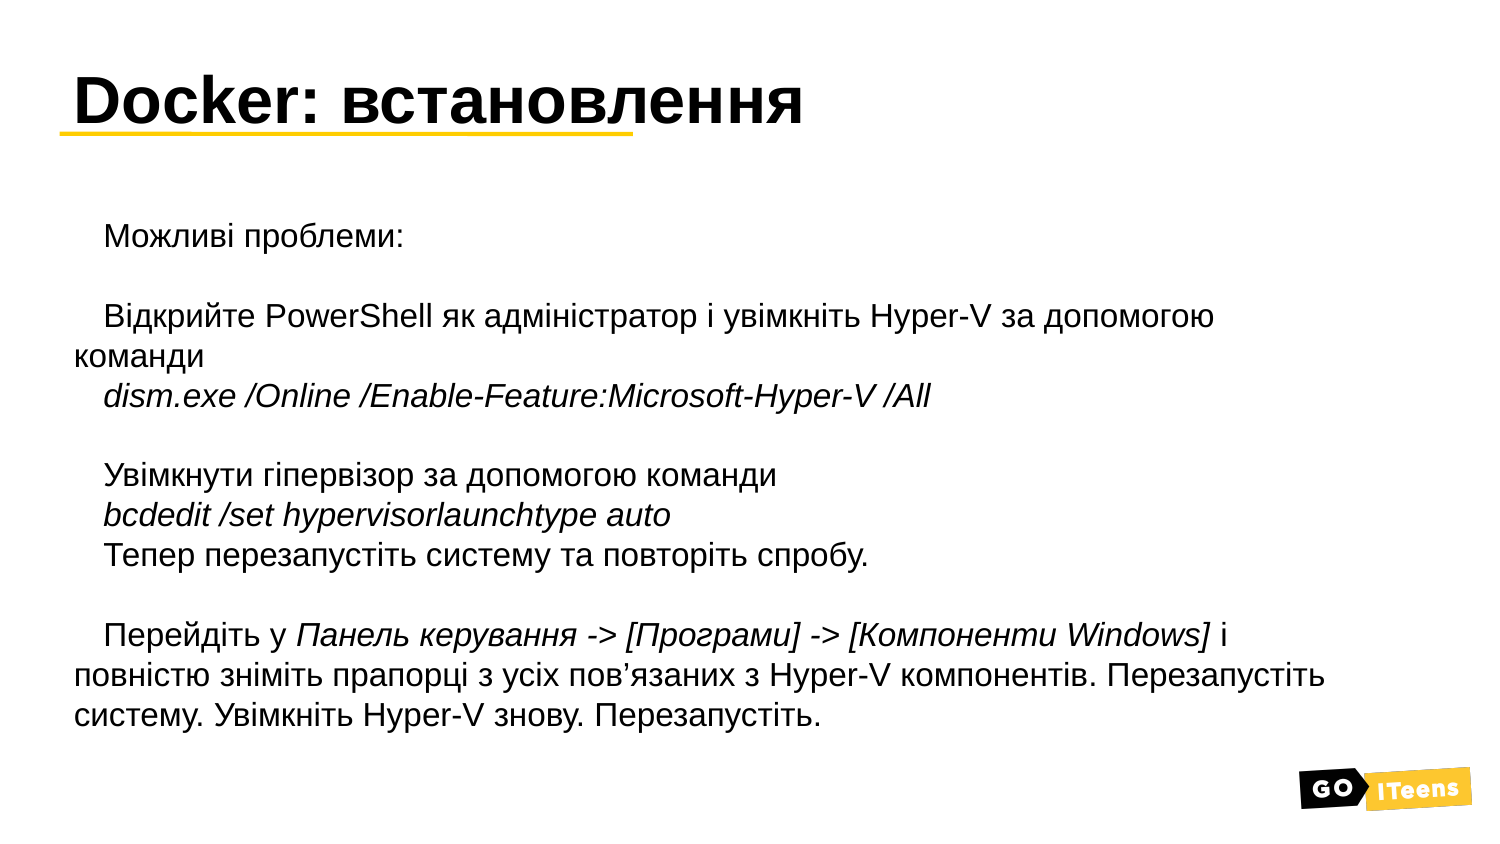

Docker: встановлення
Можливі проблеми:
Відкрийте PowerShell як адміністратор і увімкніть Hyper-V за допомогою команди
dism.exe /Online /Enable-Feature:Microsoft-Hyper-V /All
Увімкнути гіпервізор за допомогою команди
bcdedit /set hypervisorlaunchtype auto
Тепер перезапустіть систему та повторіть спробу.
Перейдіть у Панель керування -> [Програми] -> [Компоненти Windows] і повністю зніміть прапорці з усіх пов’язаних з Hyper-V компонентів. Перезапустіть систему. Увімкніть Hyper-V знову. Перезапустіть.